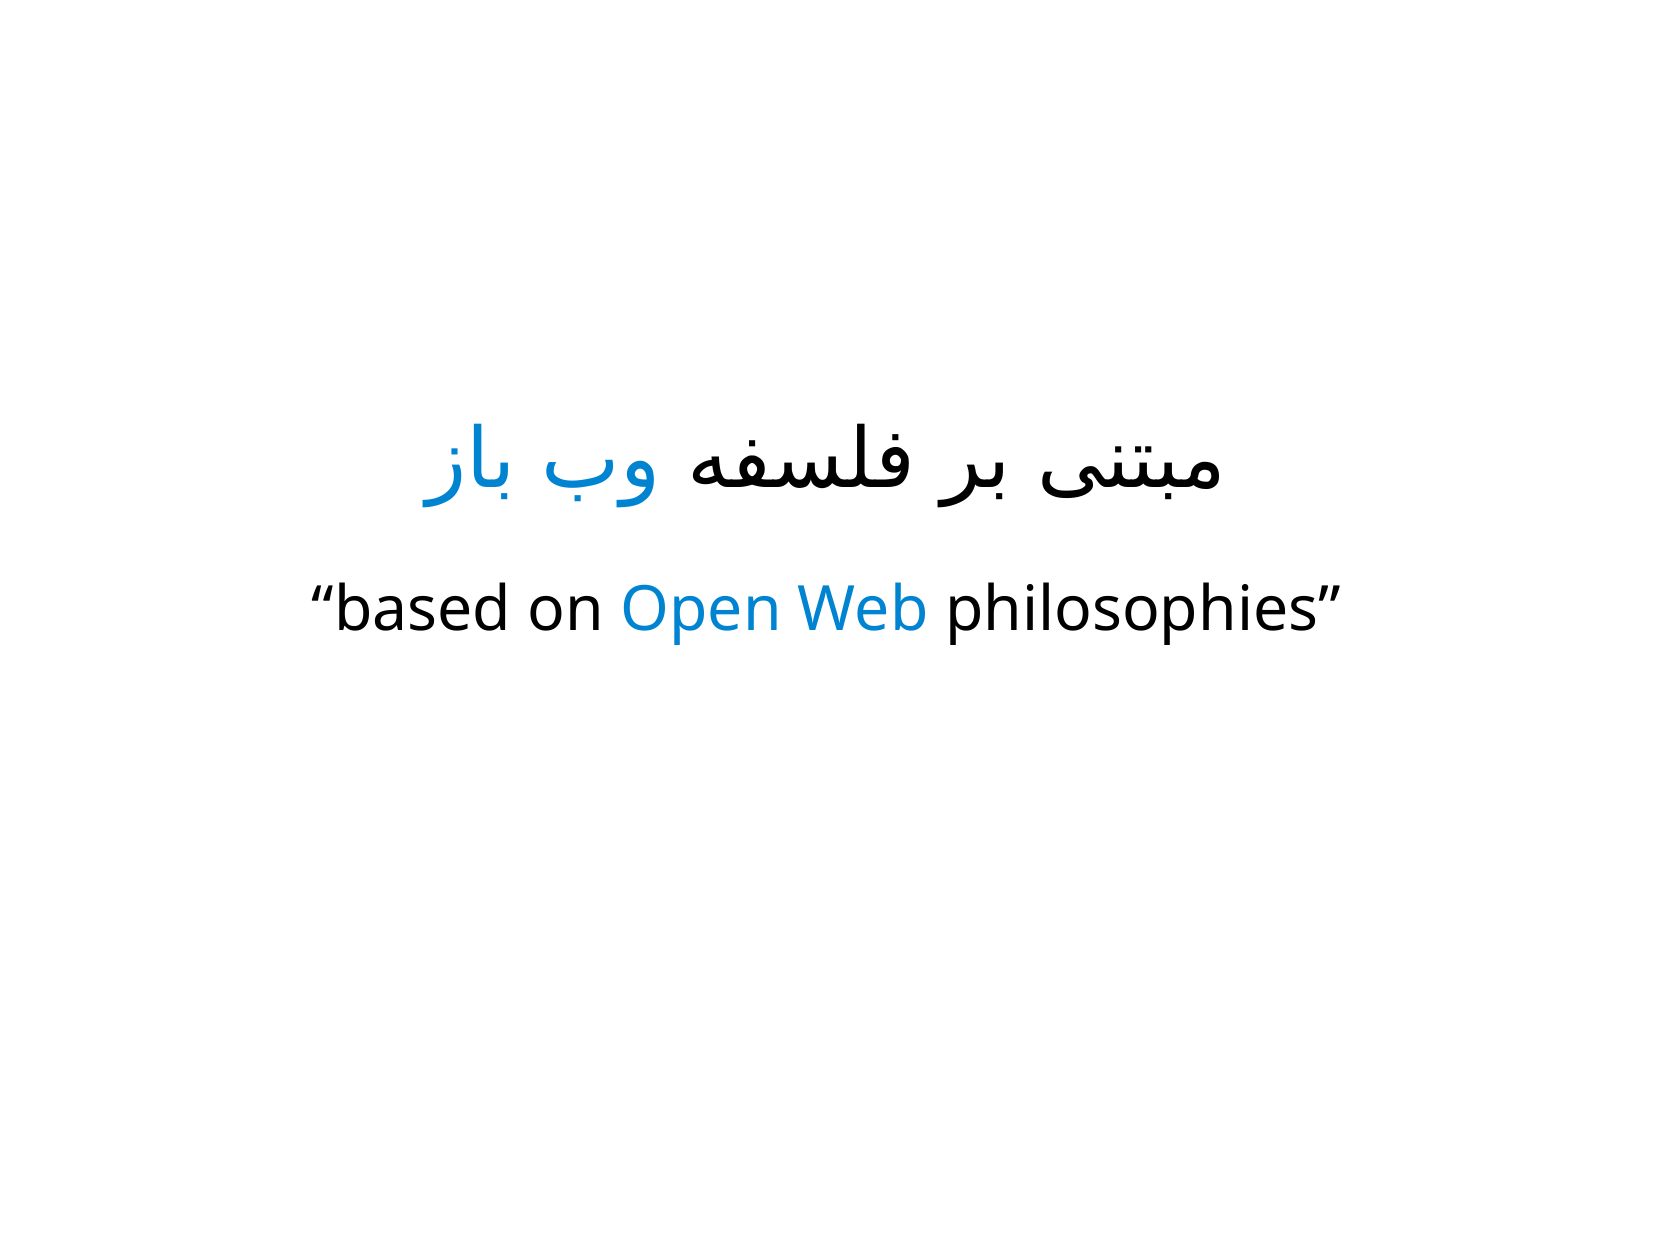

# مبتنی بر فلسفه وب باز
“based on Open Web philosophies”